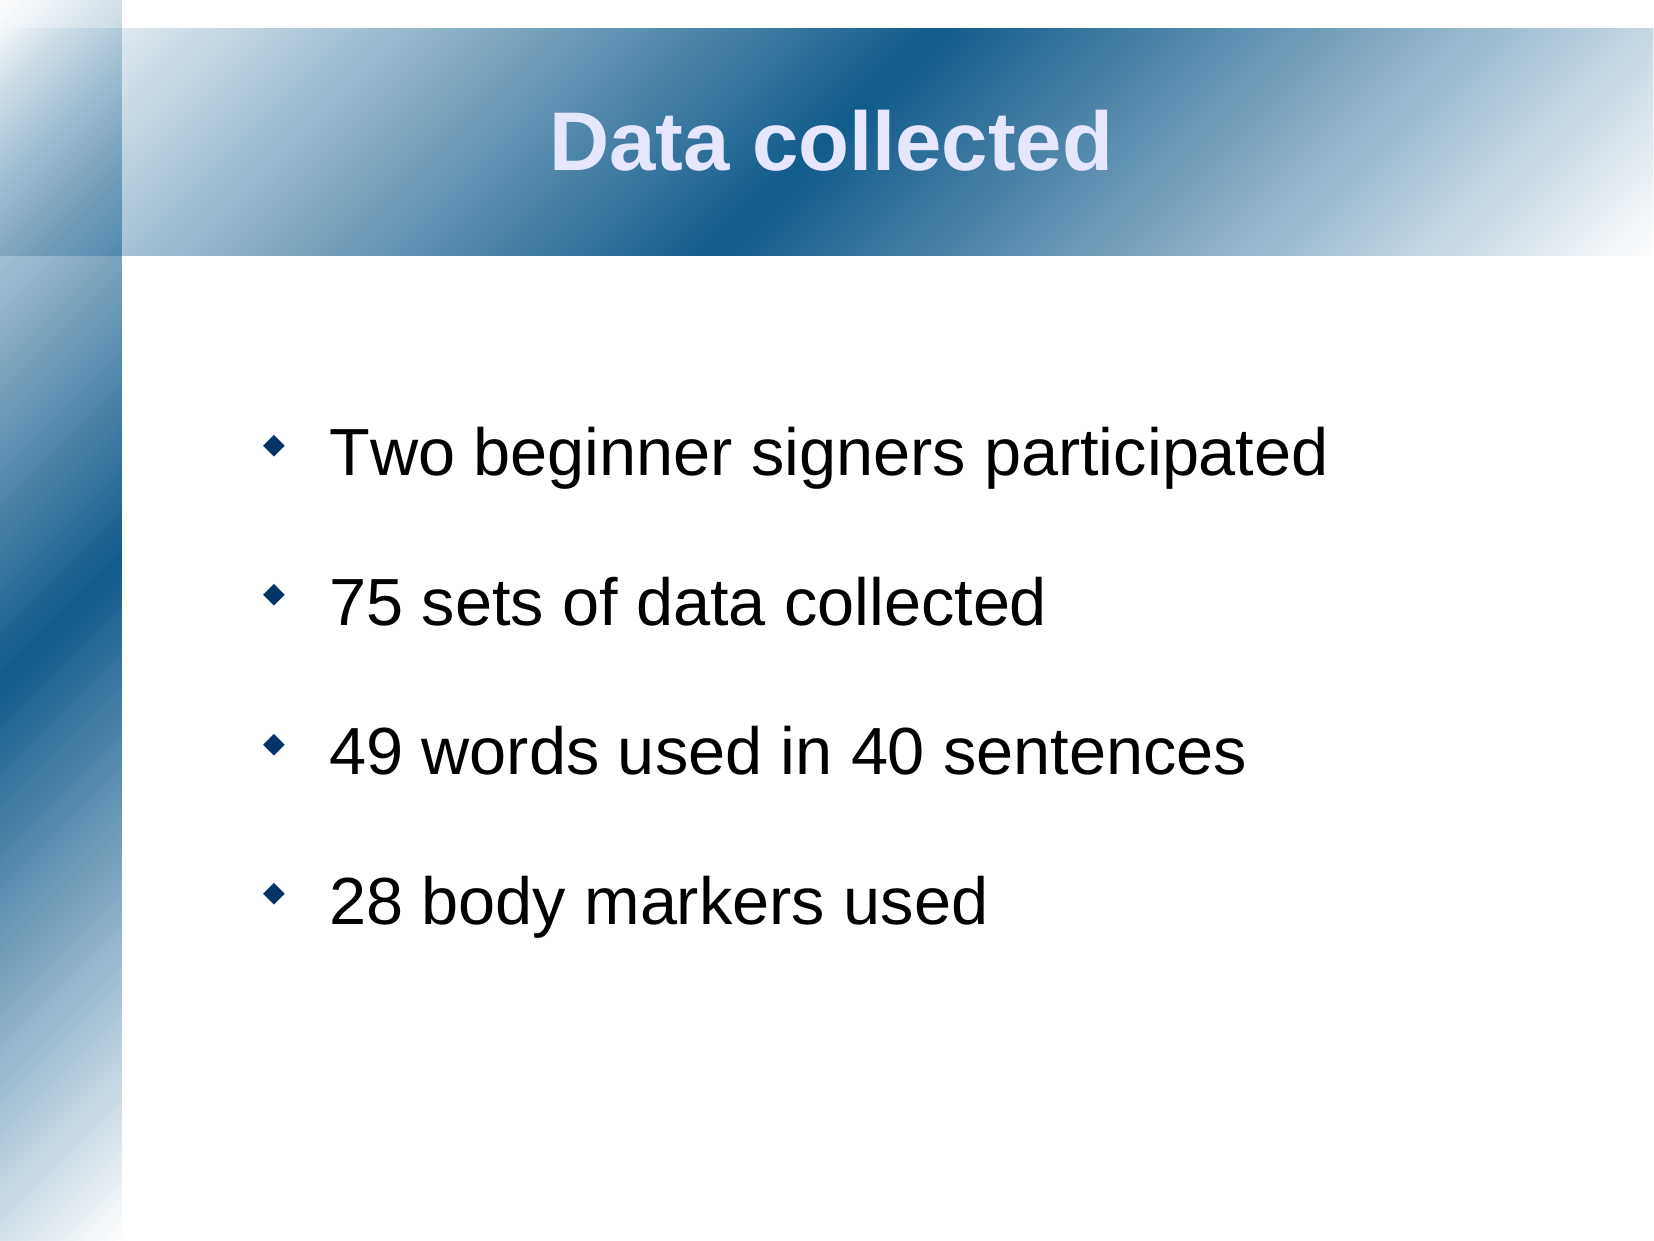

# Data collected
Two beginner signers participated
75 sets of data collected
49 words used in 40 sentences
28 body markers used